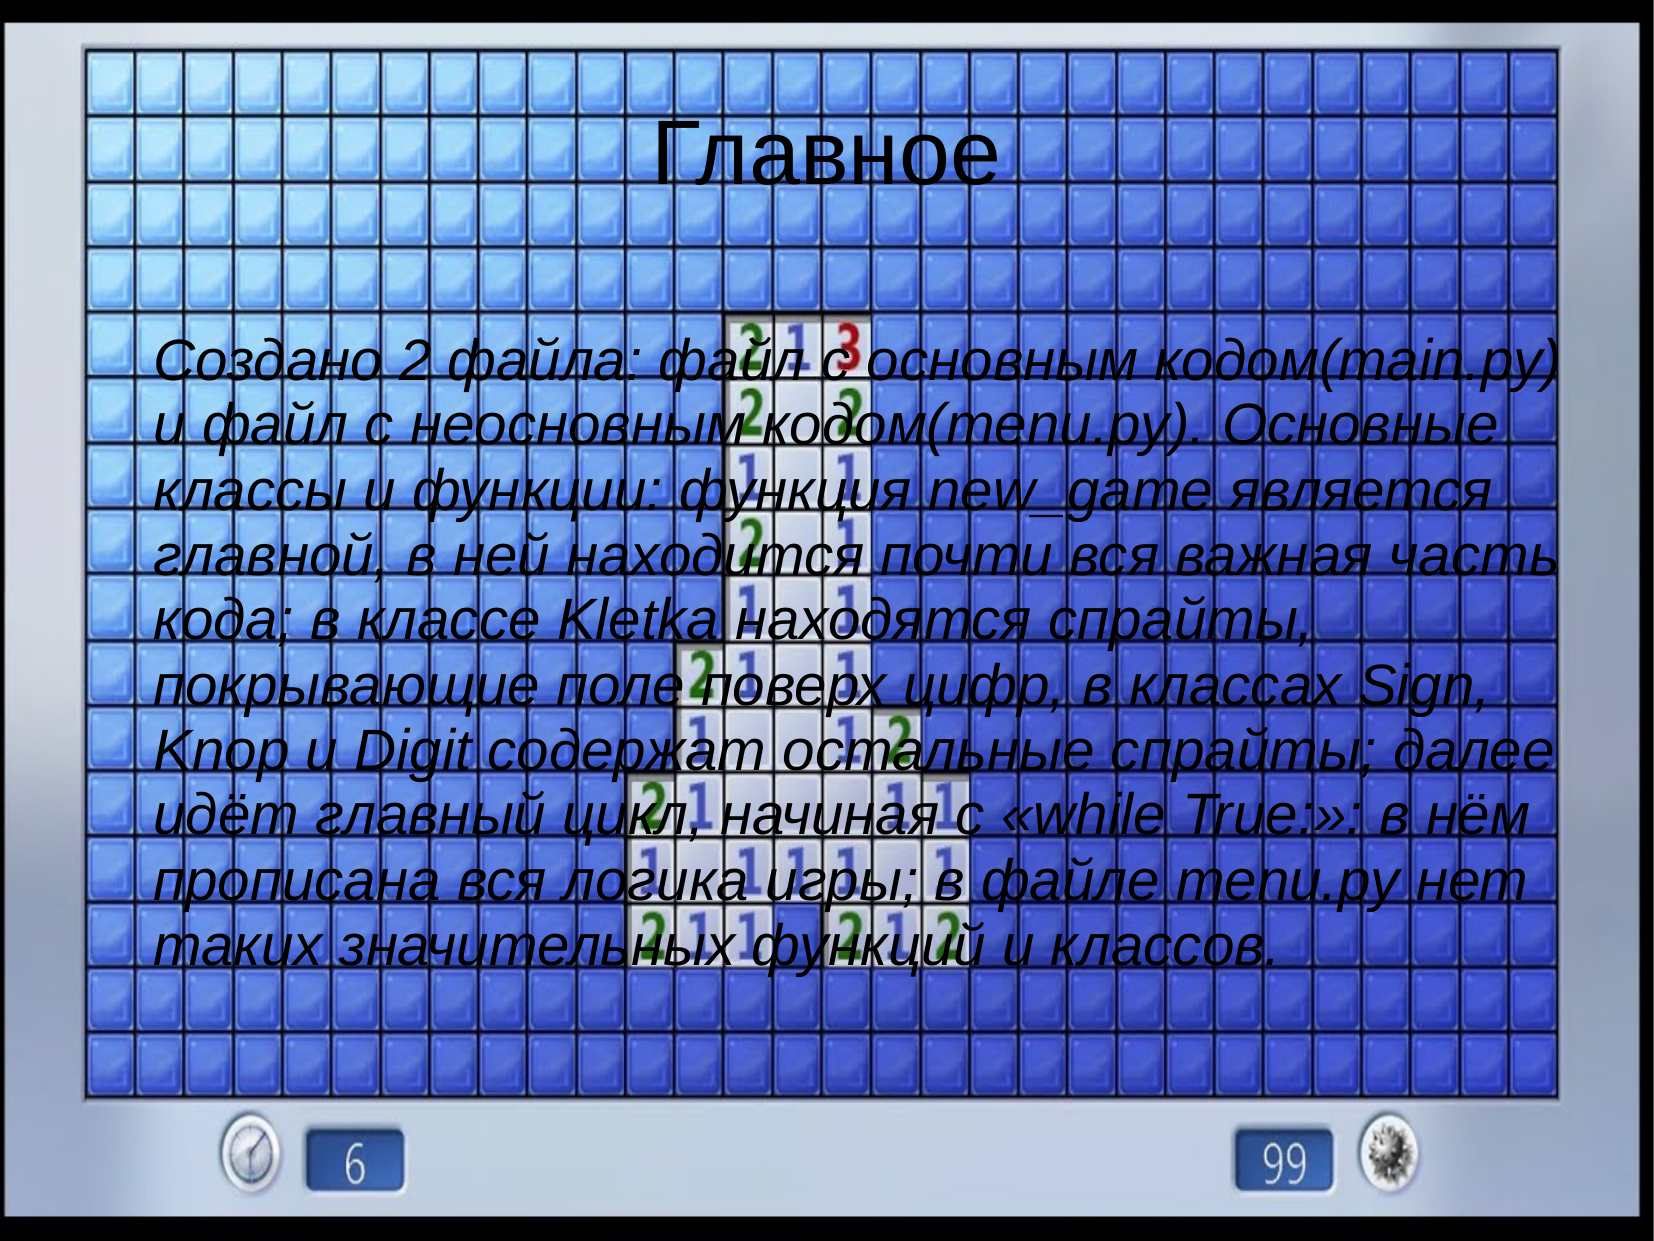

# Главное
Создано 2 файла: файл с основным кодом(main.py) и файл с неосновным кодом(menu.py). Основные классы и функции: функция new_game является главной, в ней находится почти вся важная часть кода; в классе Kletka находятся спрайты, покрывающие поле поверх цифр, в классах Sign, Knop и Digit содержат остальные спрайты; далее идёт главный цикл, начиная с «while True:»: в нём прописана вся логика игры; в файле menu.py нет таких значительных функций и классов.